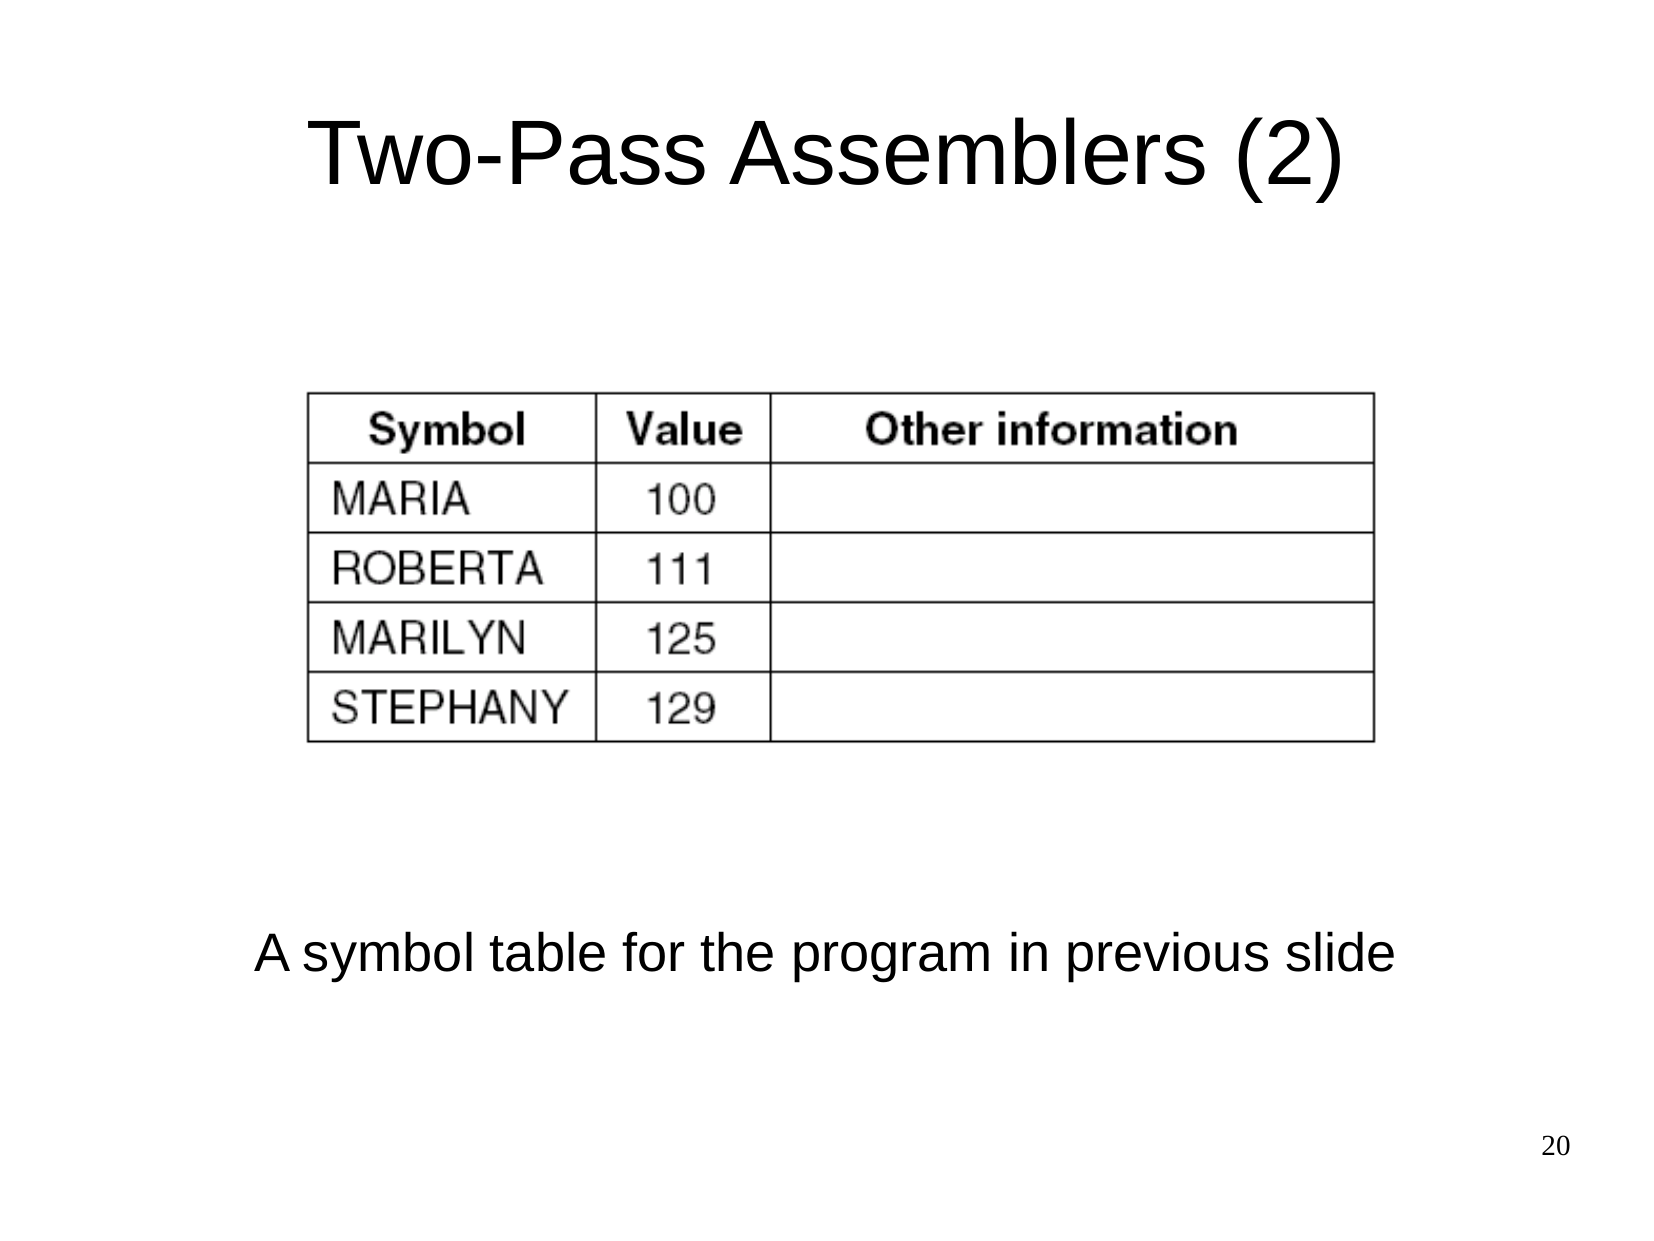

# Two-Pass Assemblers (2)
A symbol table for the program in previous slide
20